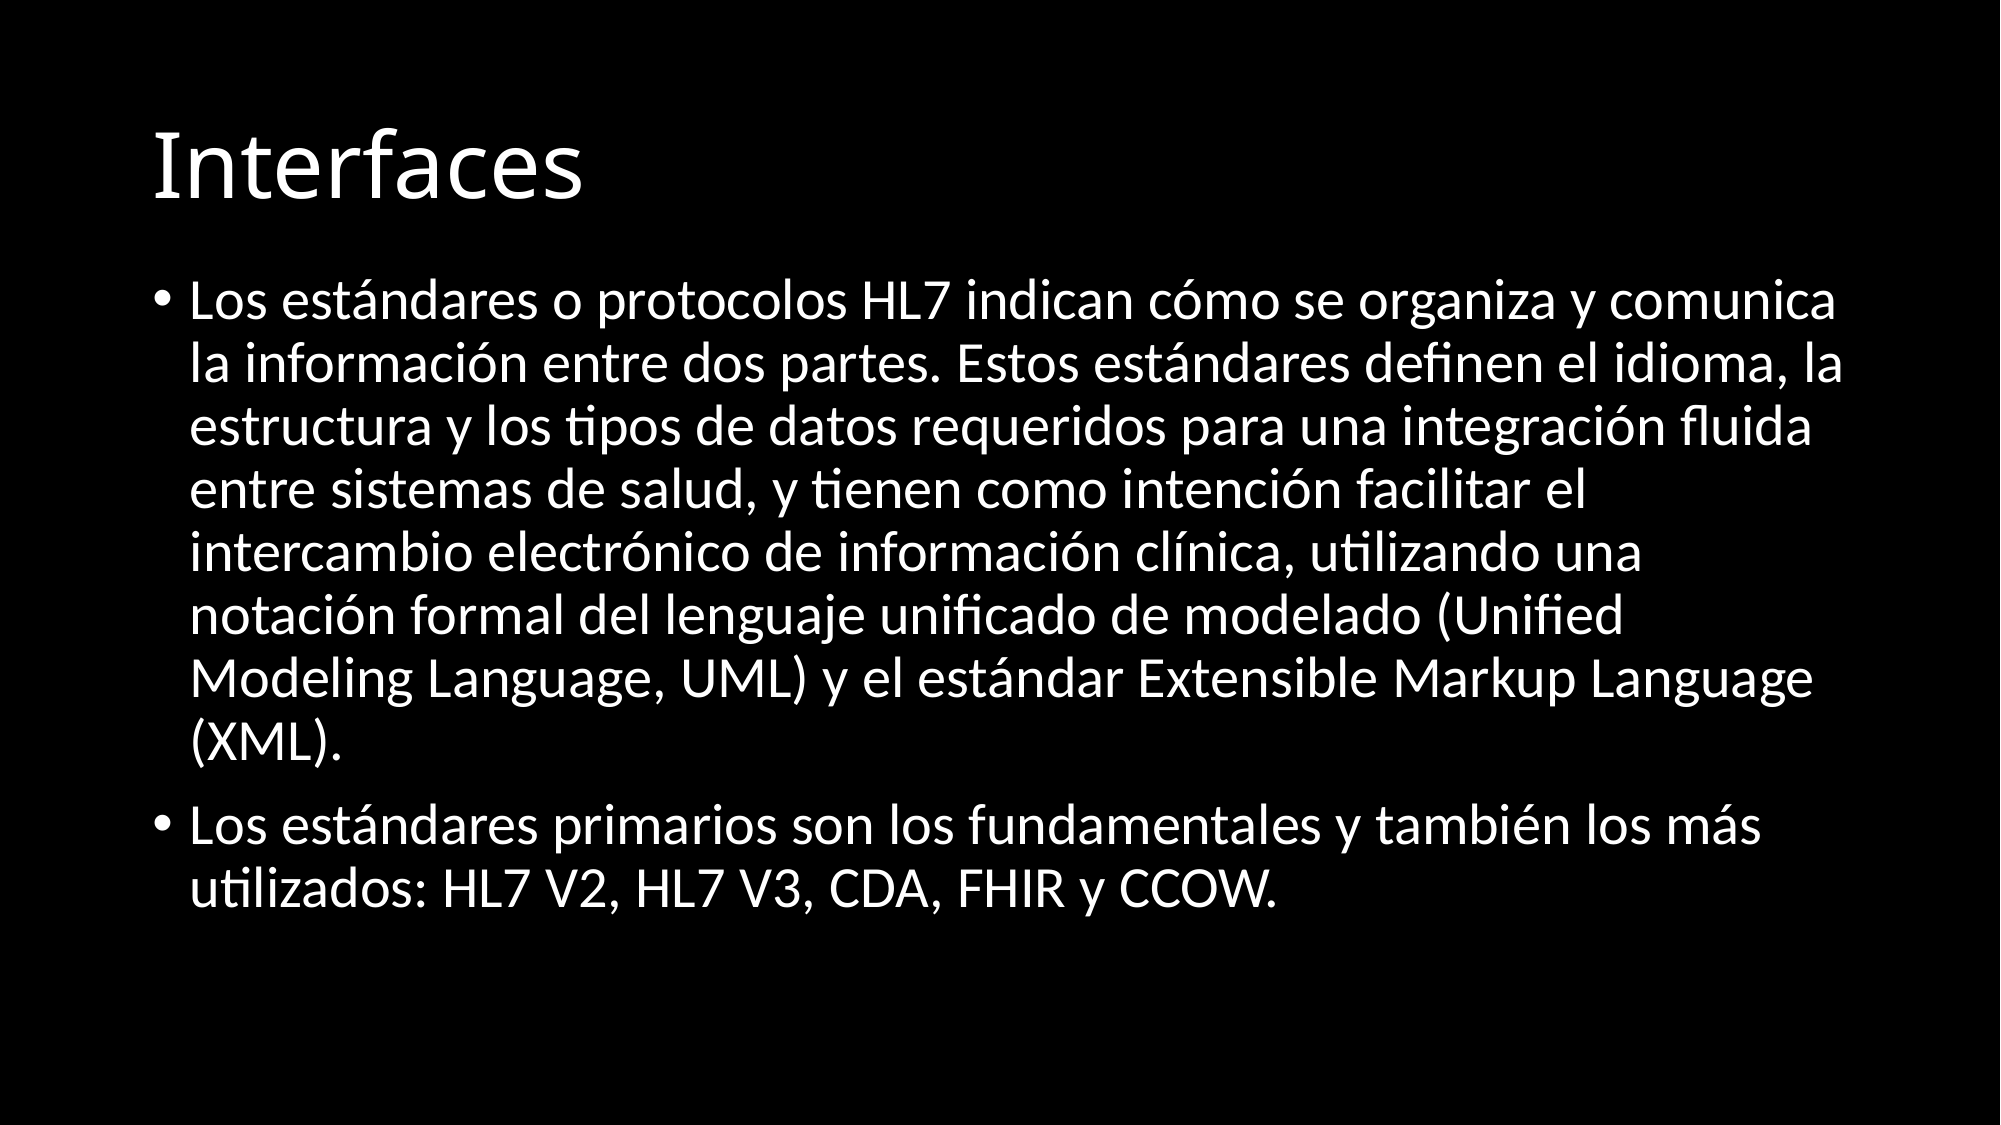

# Interfaces
Los estándares o protocolos HL7 indican cómo se organiza y comunica la información entre dos partes. Estos estándares definen el idioma, la estructura y los tipos de datos requeridos para una integración fluida entre sistemas de salud, y tienen como intención facilitar el intercambio electrónico de información clínica, utilizando una notación formal del lenguaje unificado de modelado (Unified Modeling Language, UML) y el estándar Extensible Markup Language (XML).
Los estándares primarios son los fundamentales y también los más utilizados: HL7 V2, HL7 V3, CDA, FHIR y CCOW.